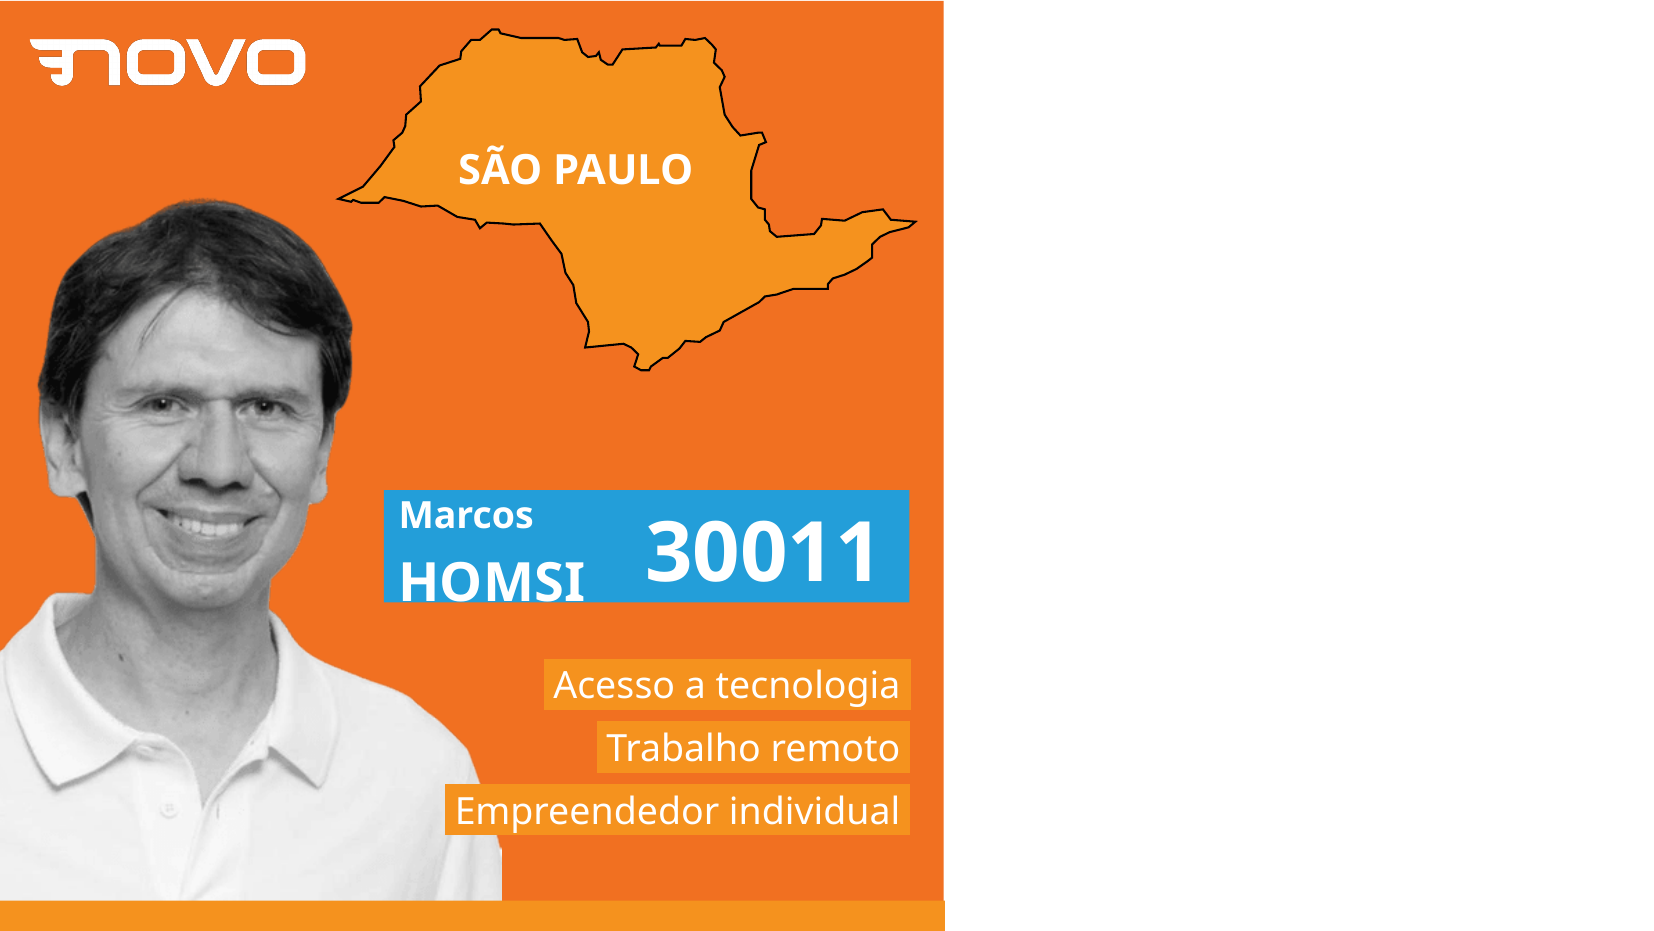

SÃO PAULO
Marcos
HOMSI
30011
 Acesso a tecnologia
 Trabalho remoto
 Empreendedor individual